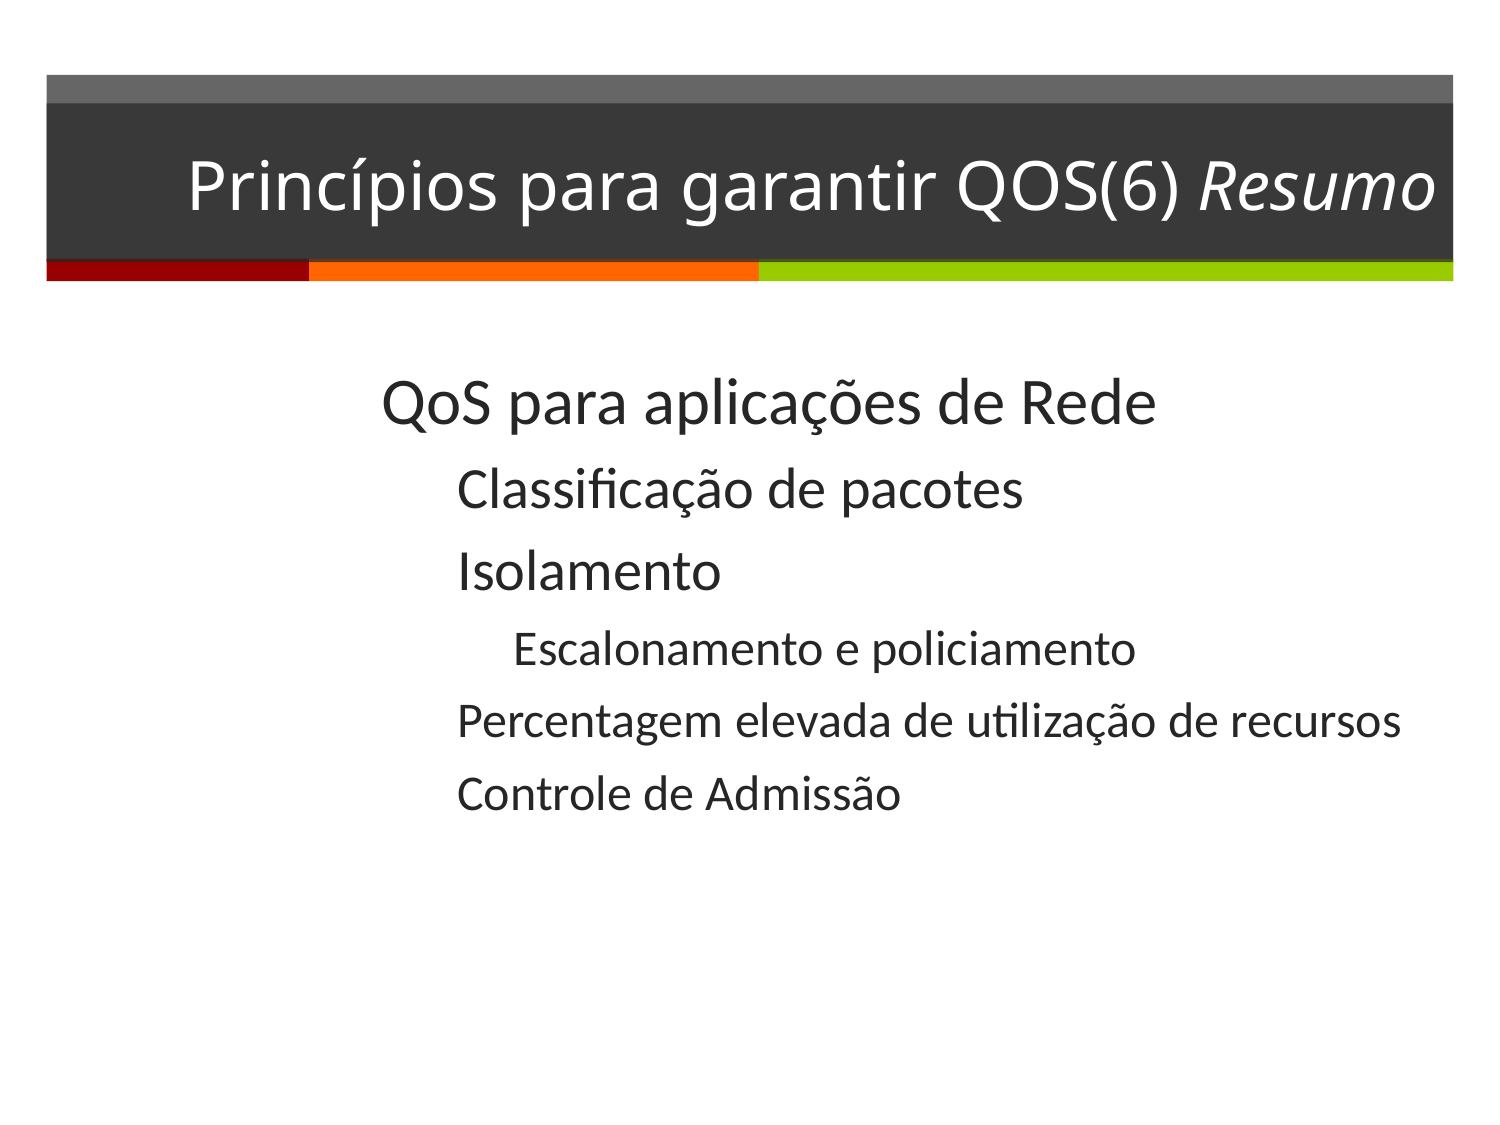

# Princípios para garantir QOS(6) Resumo
QoS para aplicações de Rede
Classificação de pacotes
Isolamento
Escalonamento e policiamento
Percentagem elevada de utilização de recursos
Controle de Admissão